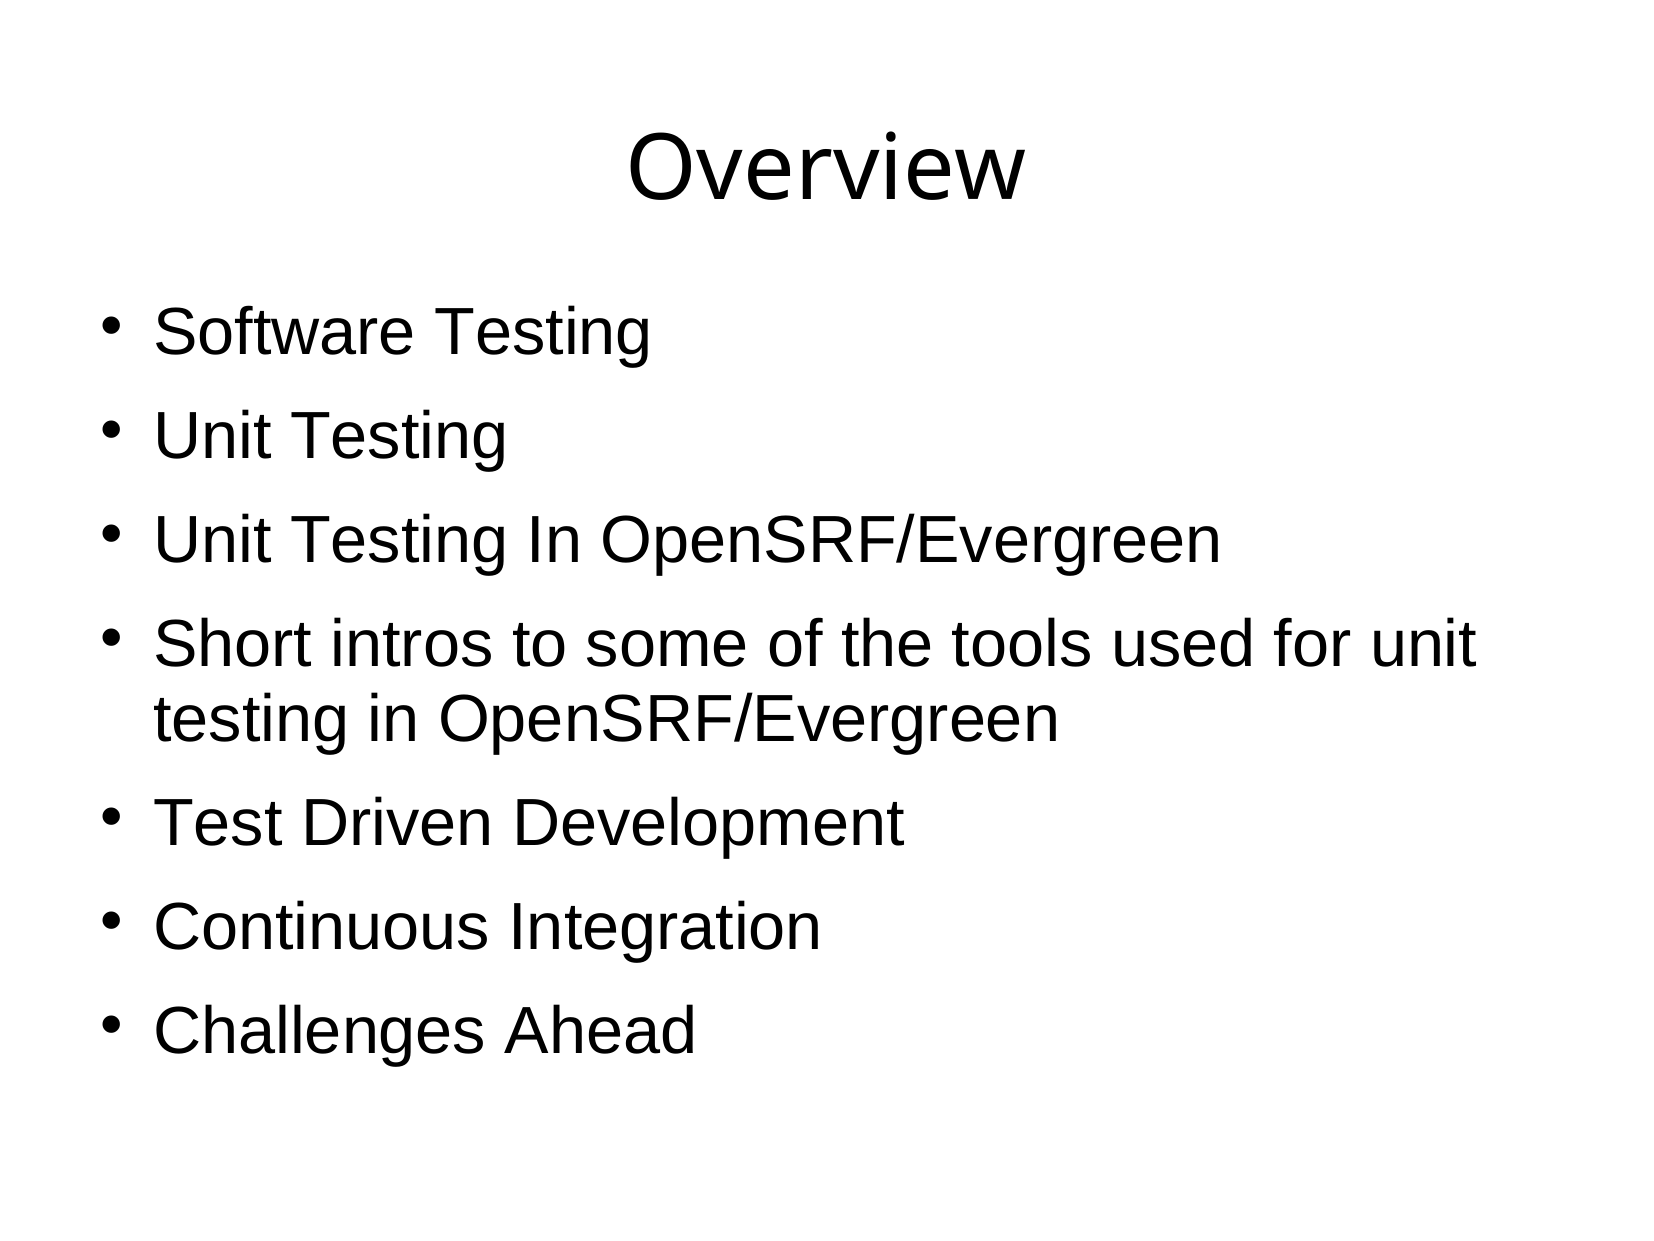

# Overview
Software Testing
Unit Testing
Unit Testing In OpenSRF/Evergreen
Short intros to some of the tools used for unit testing in OpenSRF/Evergreen
Test Driven Development
Continuous Integration
Challenges Ahead